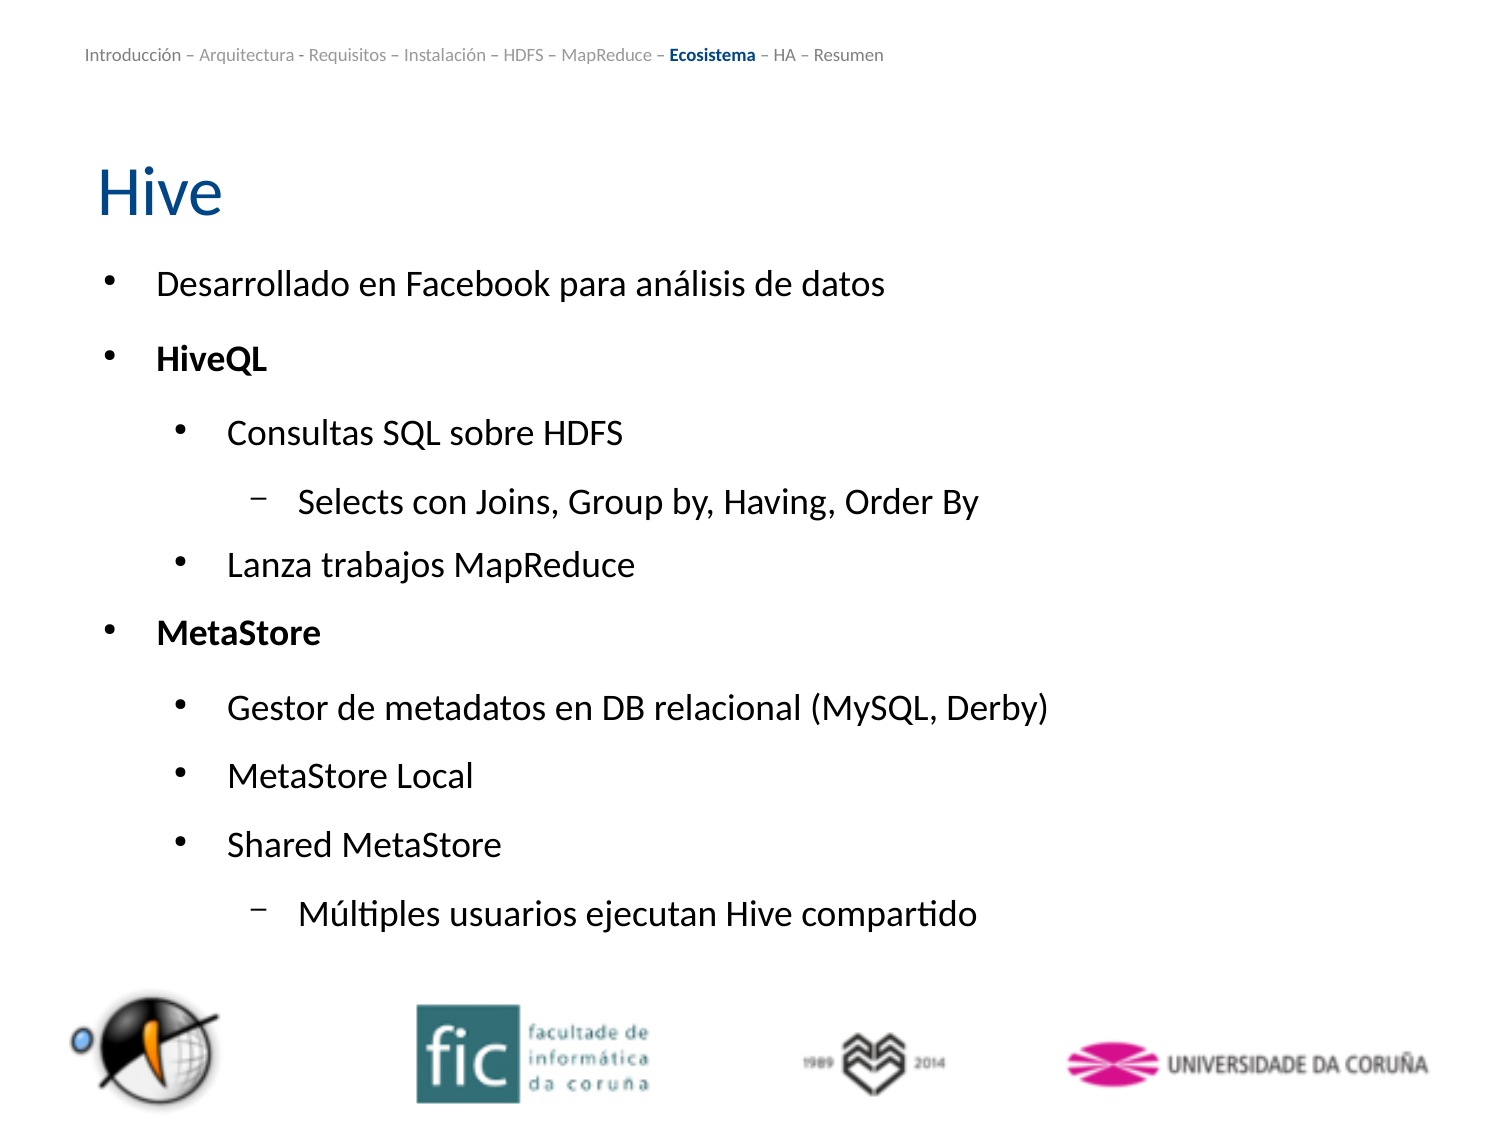

Introducción – Arquitectura - Requisitos – Instalación – HDFS – MapReduce – Ecosistema – HA – Resumen
# Hive
Desarrollado en Facebook para análisis de datos
HiveQL
Consultas SQL sobre HDFS
Selects con Joins, Group by, Having, Order By
Lanza trabajos MapReduce
MetaStore
Gestor de metadatos en DB relacional (MySQL, Derby)
MetaStore Local
Shared MetaStore
Múltiples usuarios ejecutan Hive compartido